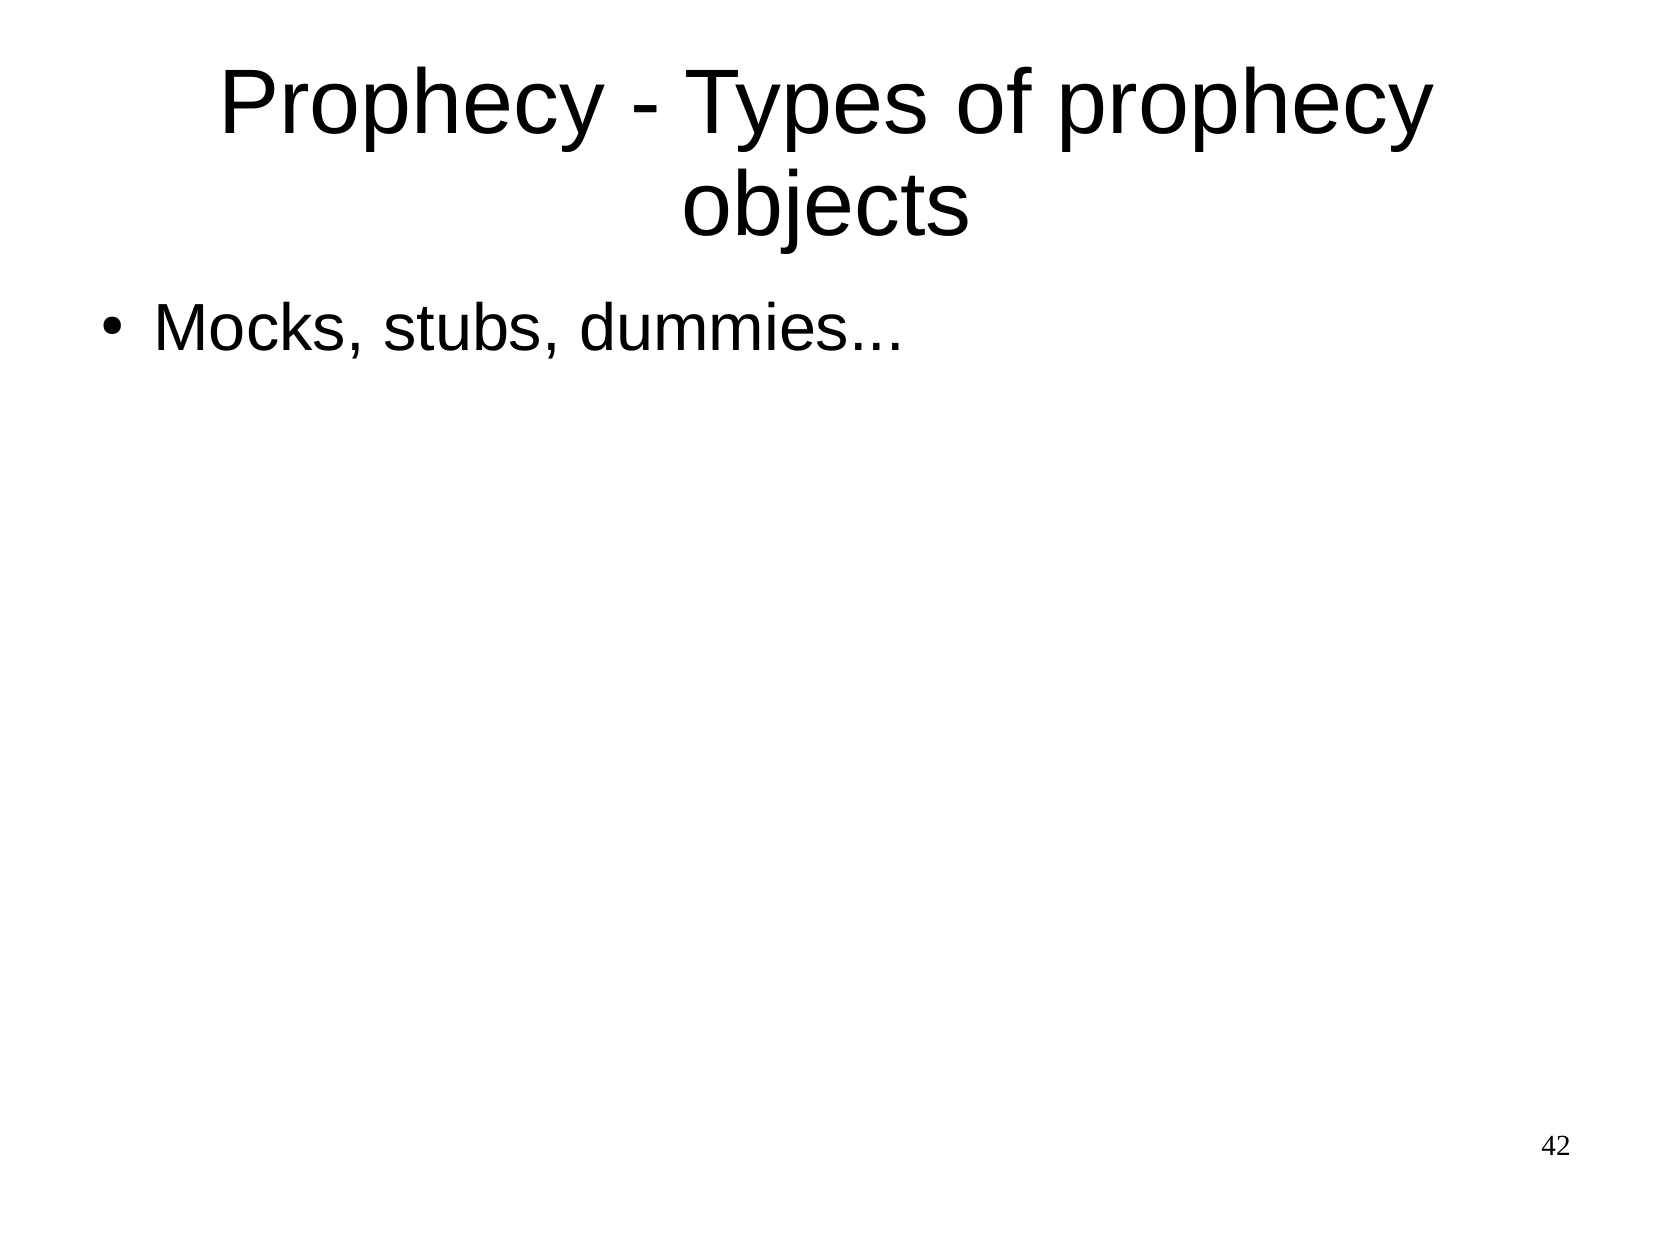

# Prophecy - Types of prophecy objects
Mocks, stubs, dummies...
42